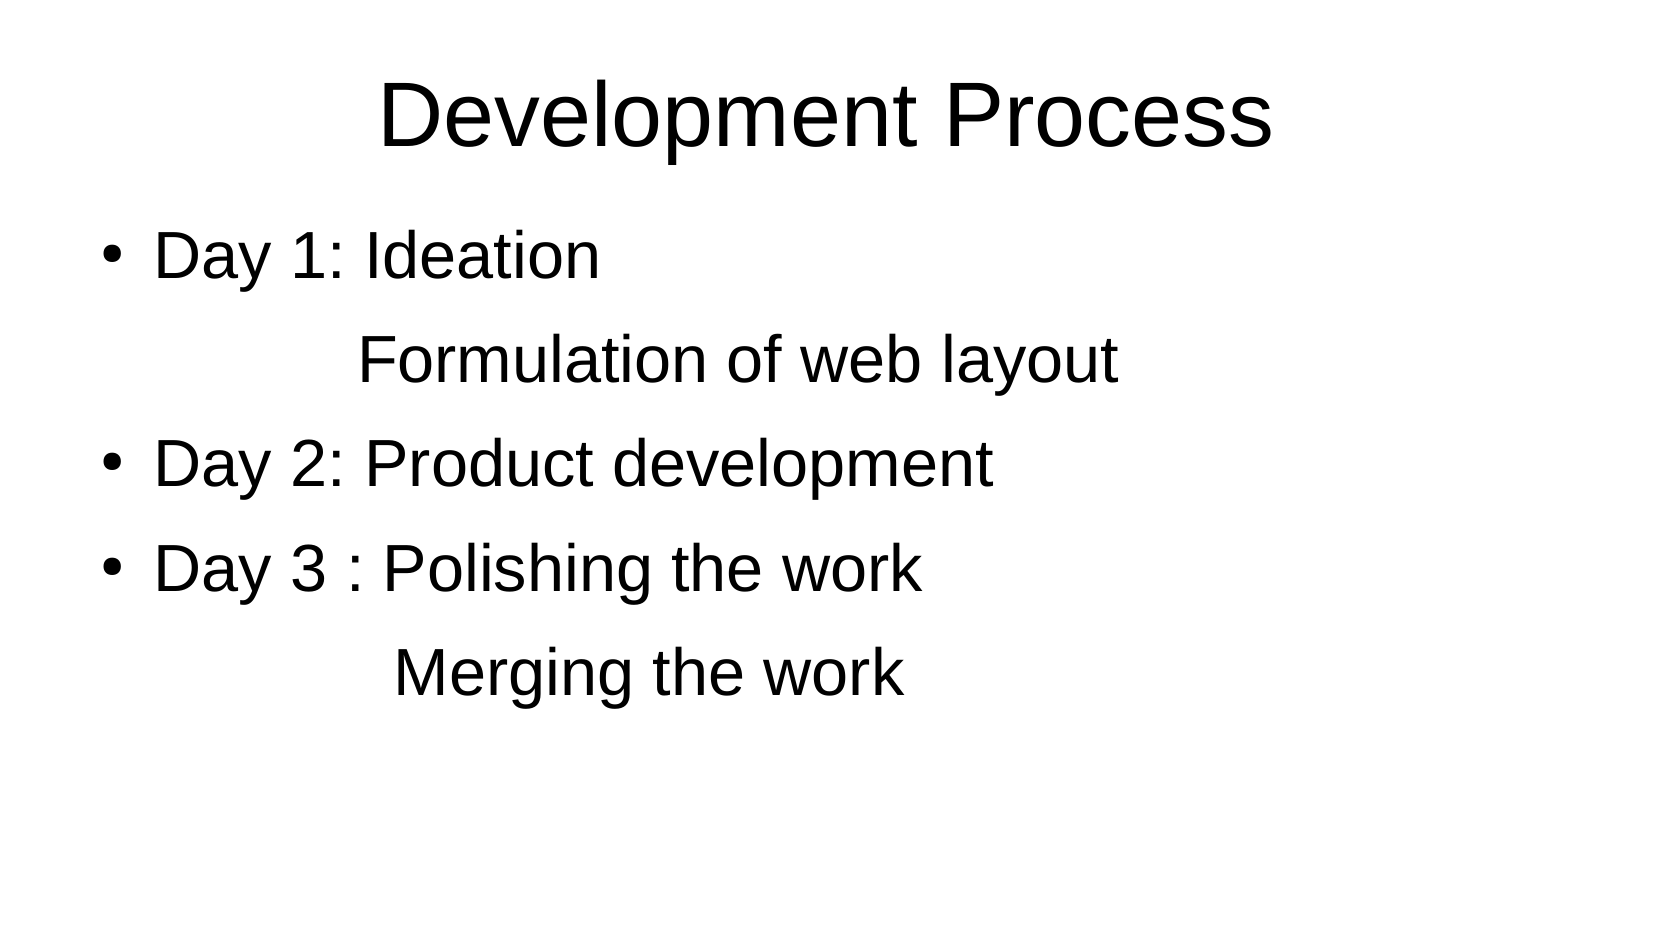

# Development Process
Day 1: Ideation
 Formulation of web layout
Day 2: Product development
Day 3 : Polishing the work
 Merging the work